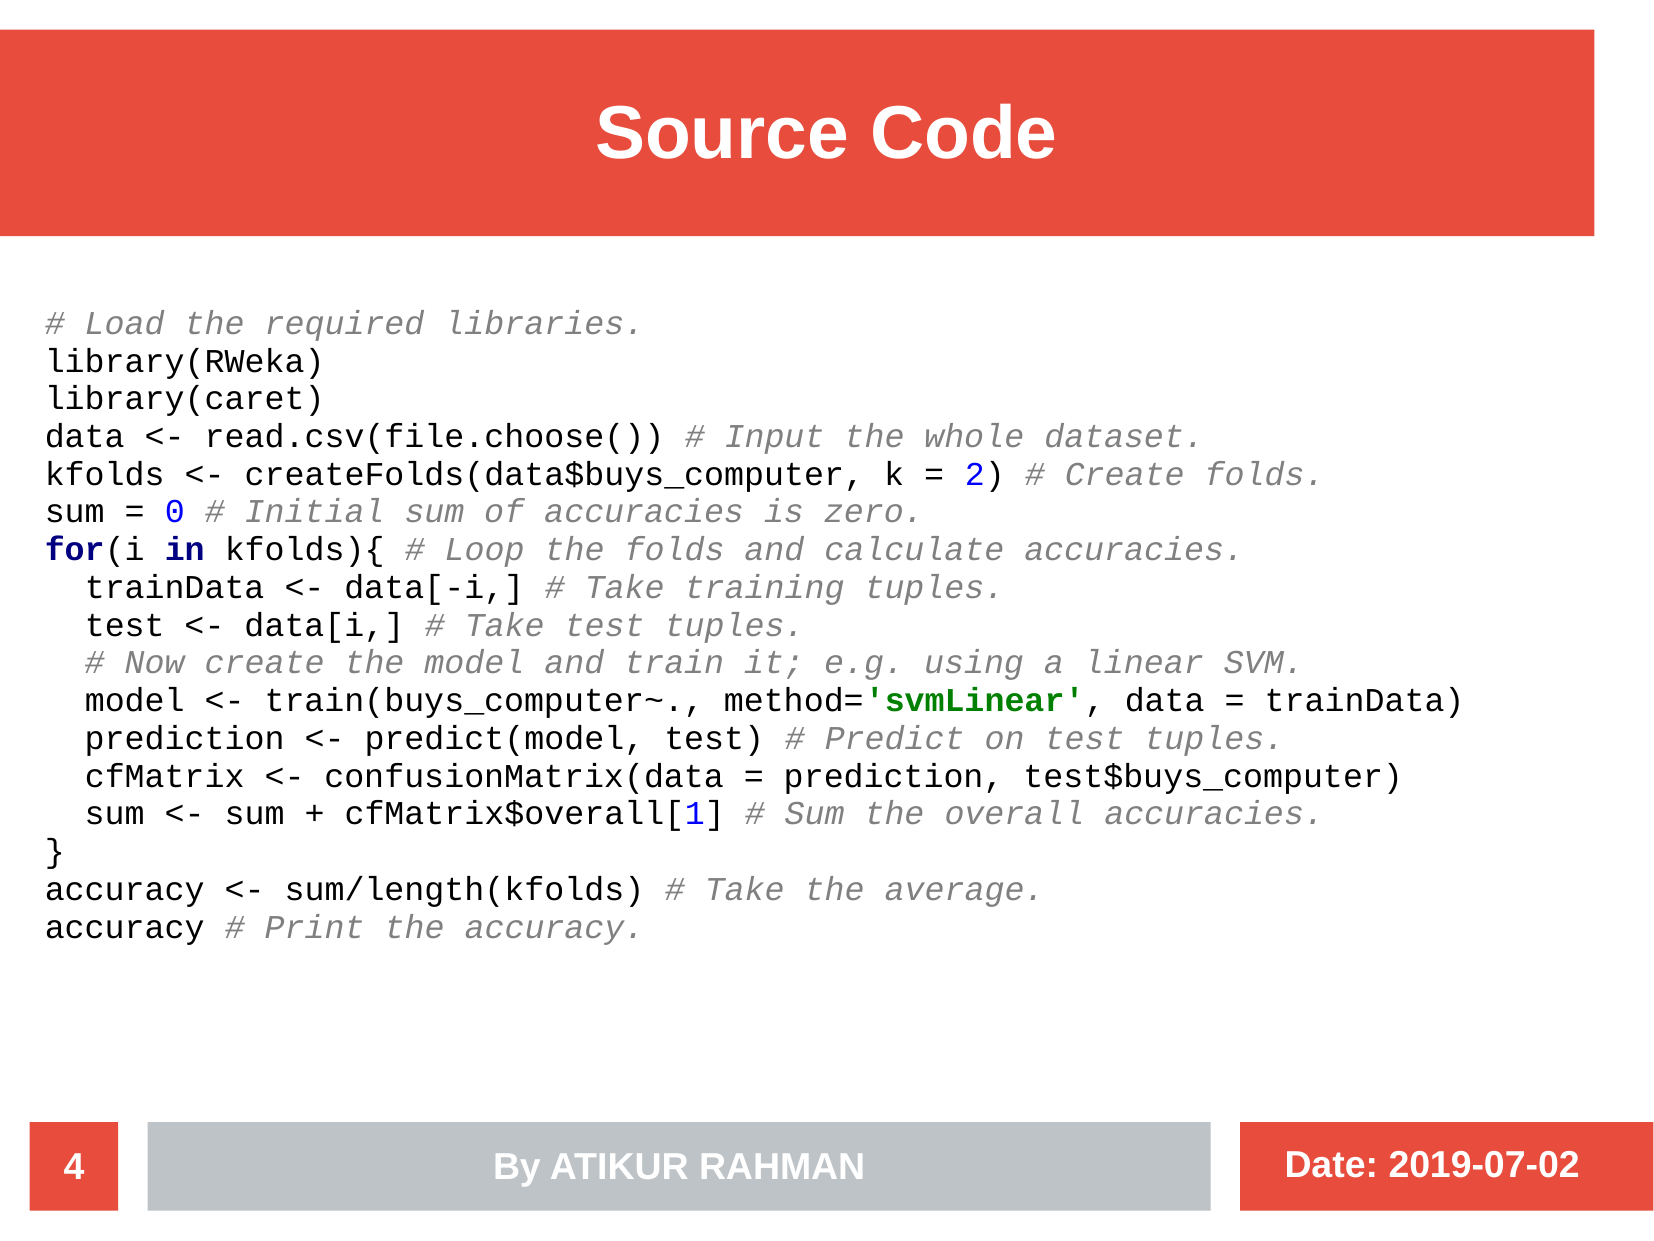

# Source Code
# Load the required libraries. library(RWeka) library(caret) data <- read.csv(file.choose()) # Input the whole dataset. kfolds <- createFolds(data$buys_computer, k = 2) # Create folds. sum = 0 # Initial sum of accuracies is zero. for(i in kfolds){ # Loop the folds and calculate accuracies. trainData <- data[-i,] # Take training tuples. test <- data[i,] # Take test tuples. # Now create the model and train it; e.g. using a linear SVM. model <- train(buys_computer~., method='svmLinear', data = trainData) prediction <- predict(model, test) # Predict on test tuples. cfMatrix <- confusionMatrix(data = prediction, test$buys_computer) sum <- sum + cfMatrix$overall[1] # Sum the overall accuracies. } accuracy <- sum/length(kfolds) # Take the average. accuracy # Print the accuracy.
4
By ATIKUR RAHMAN
Date: 2019-07-02